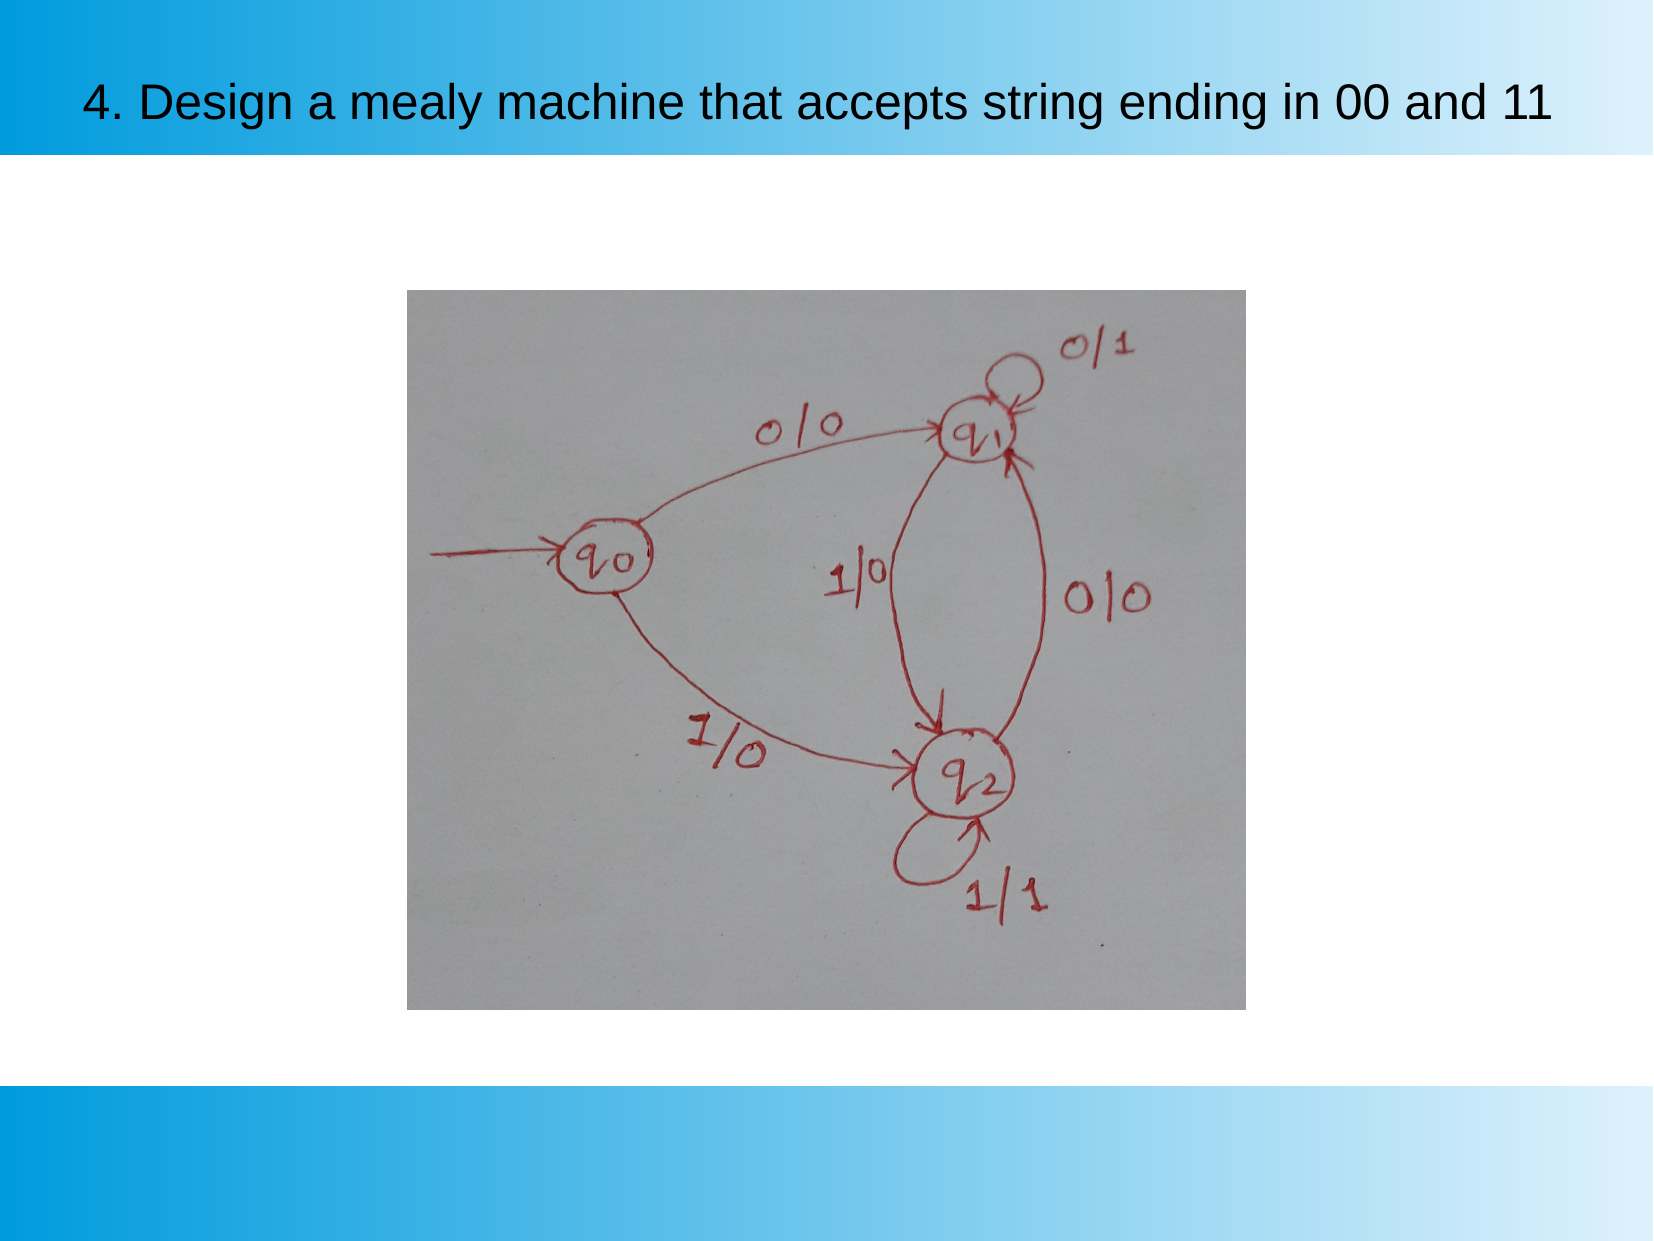

# 4. Design a mealy machine that accepts string ending in 00 and 11